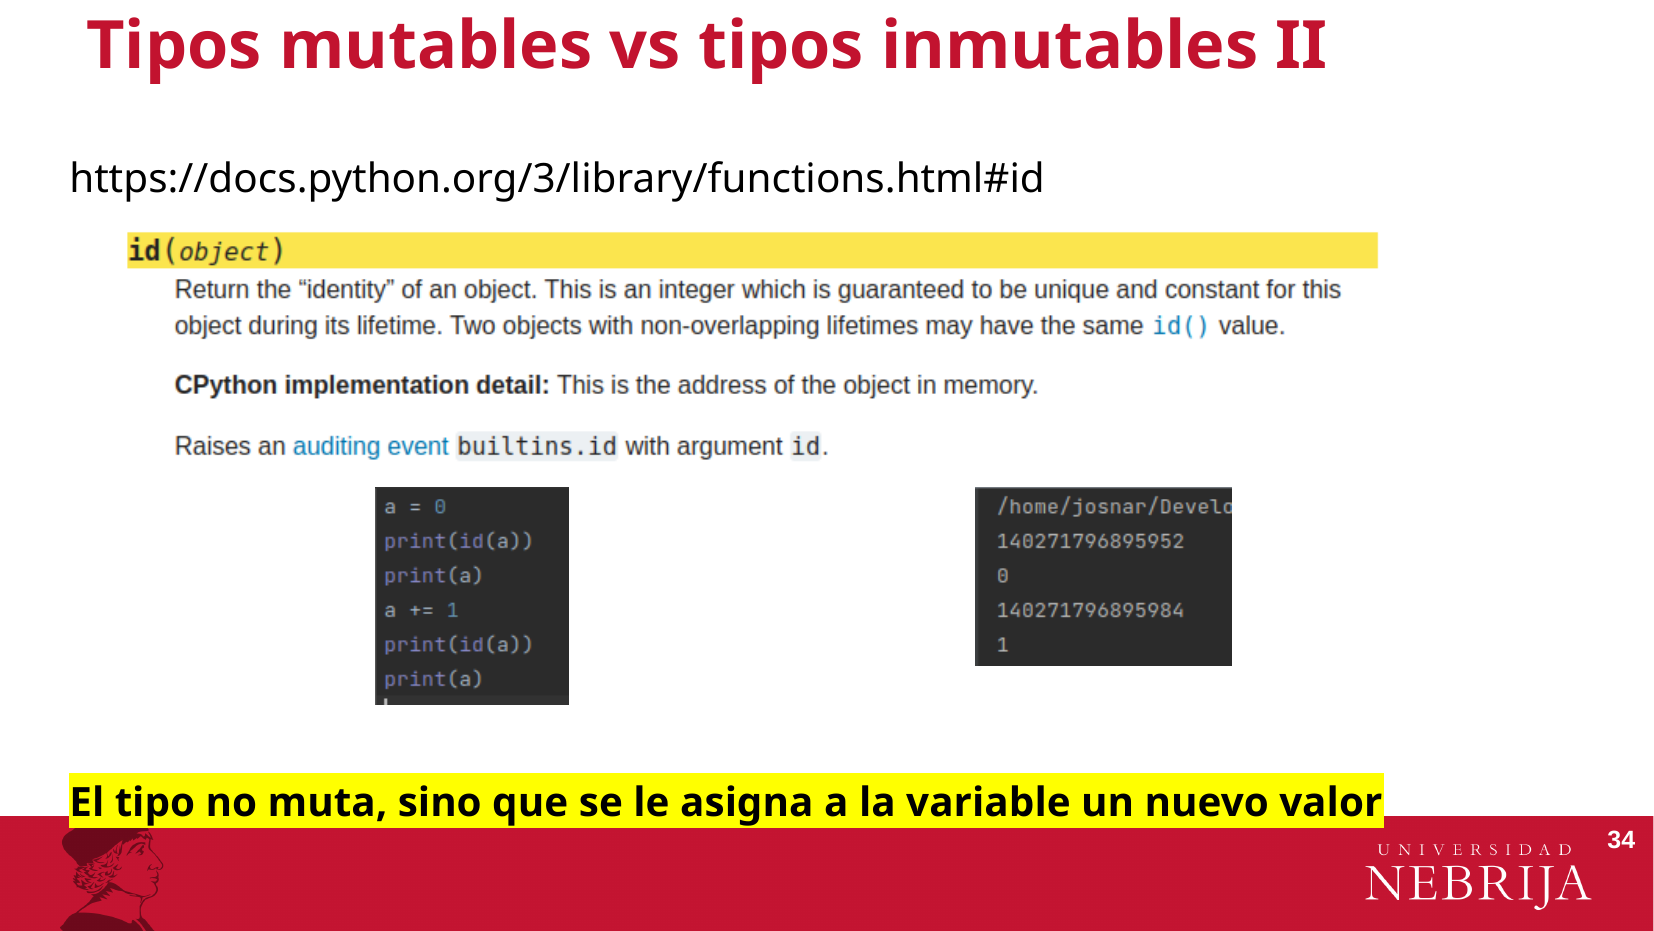

Tipos mutables vs tipos inmutables II
# https://docs.python.org/3/library/functions.html#id
El tipo no muta, sino que se le asigna a la variable un nuevo valor